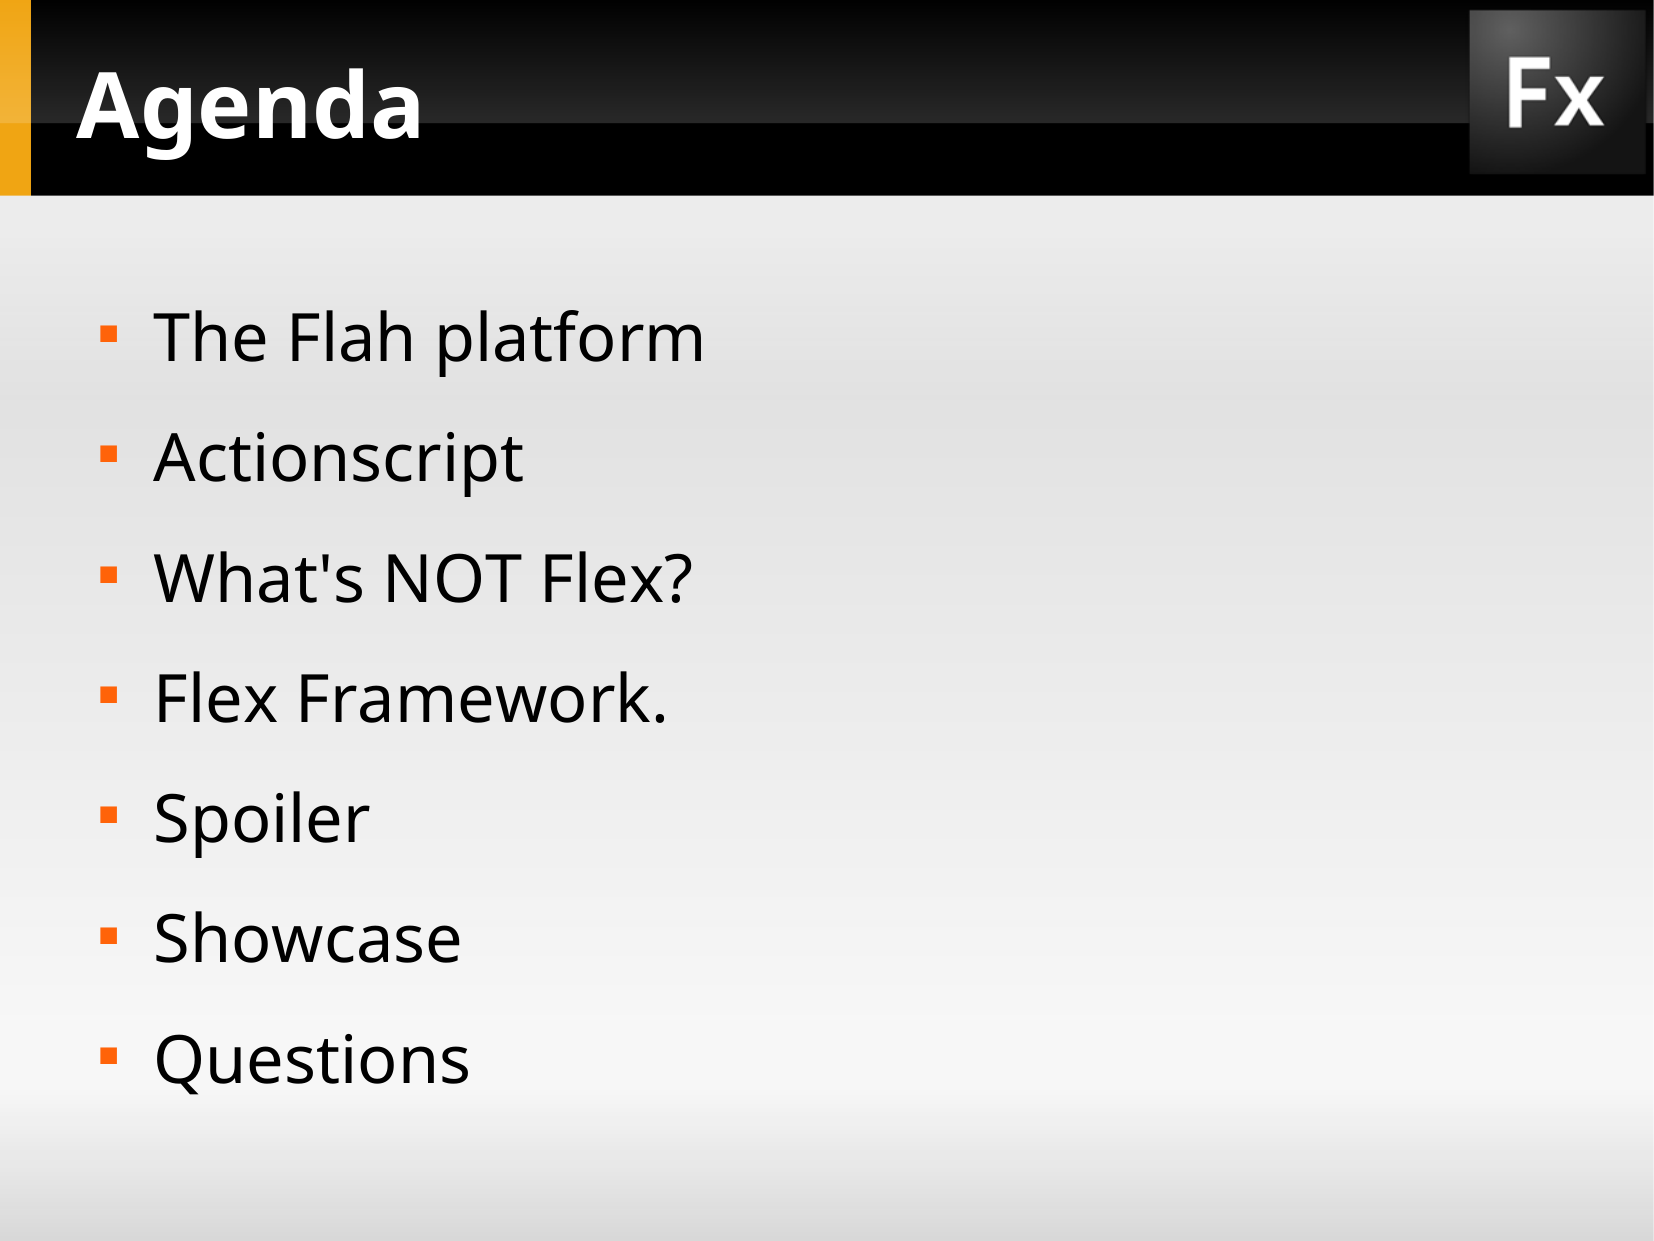

# Agenda
The Flah platform
Actionscript
What's NOT Flex?
Flex Framework.
Spoiler
Showcase
Questions